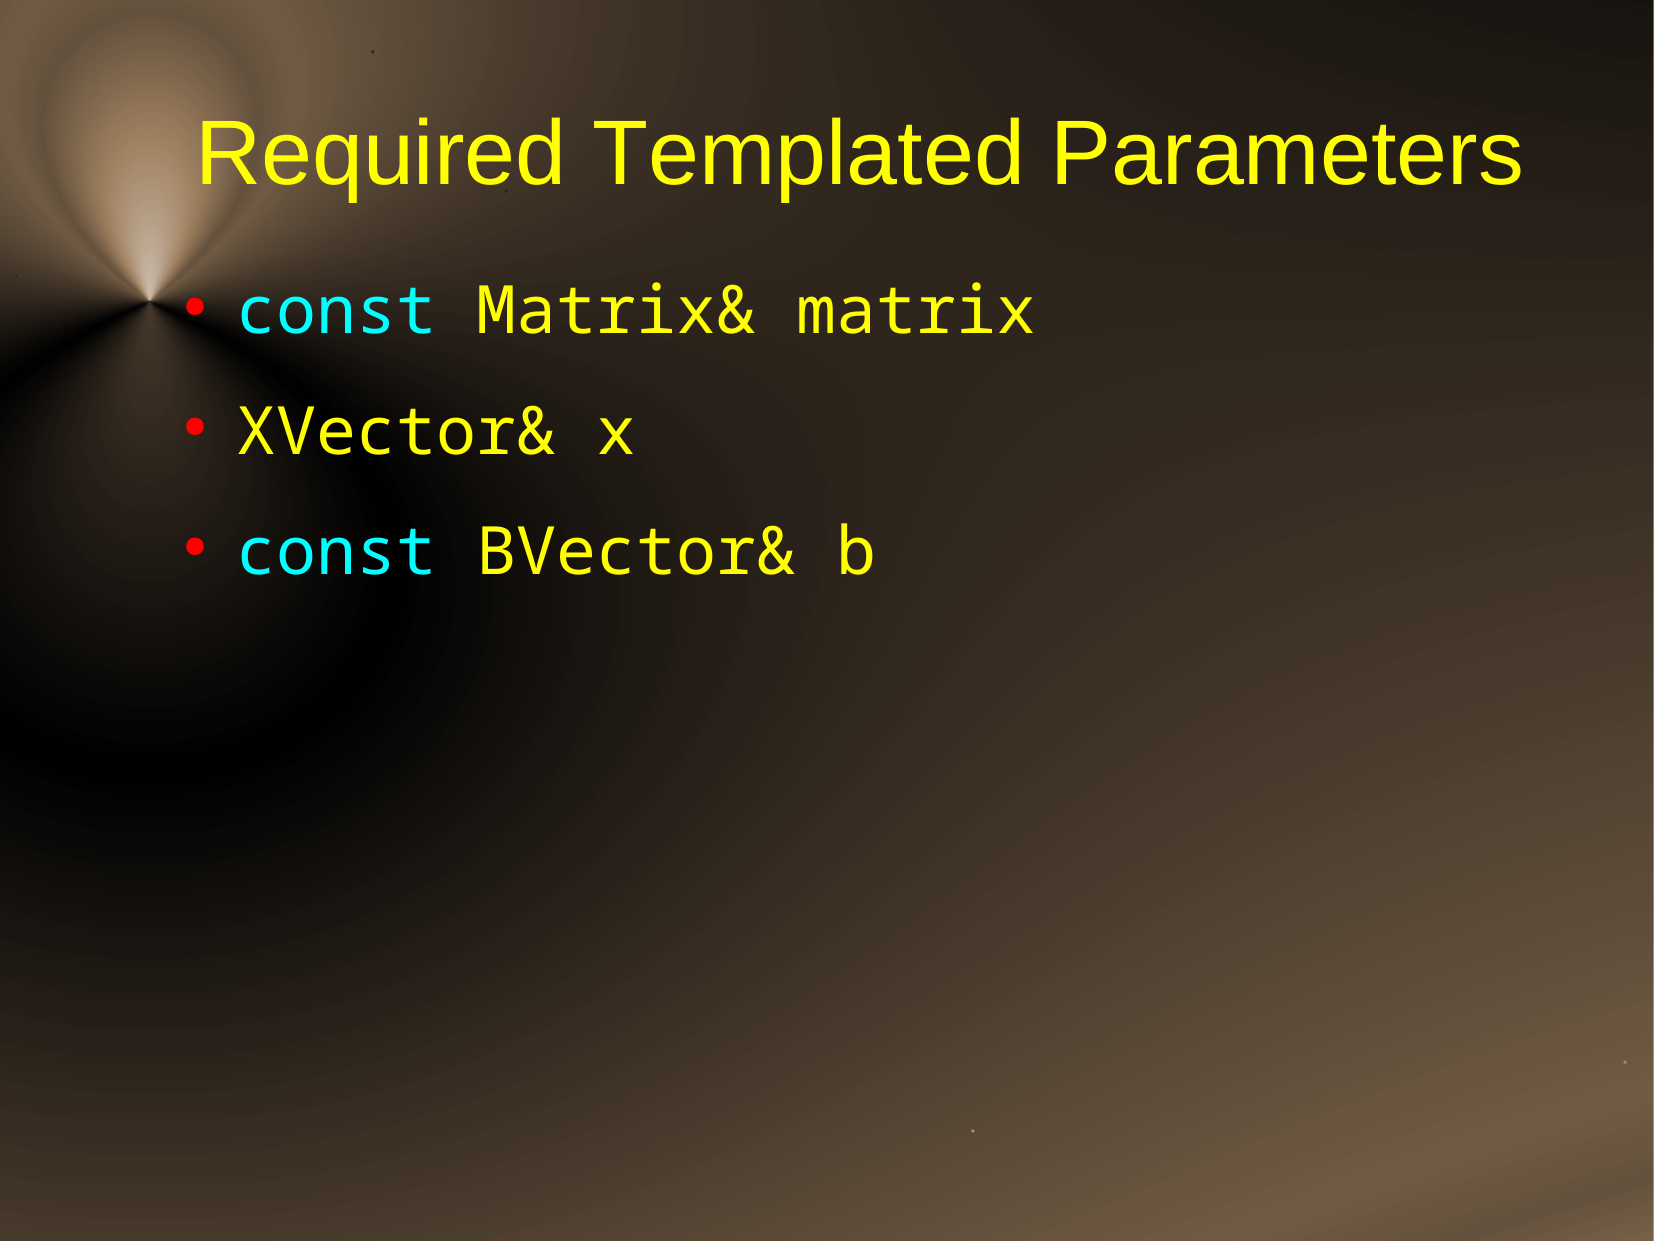

# Required Templated Parameters
const Matrix& matrix
XVector& x
const BVector& b